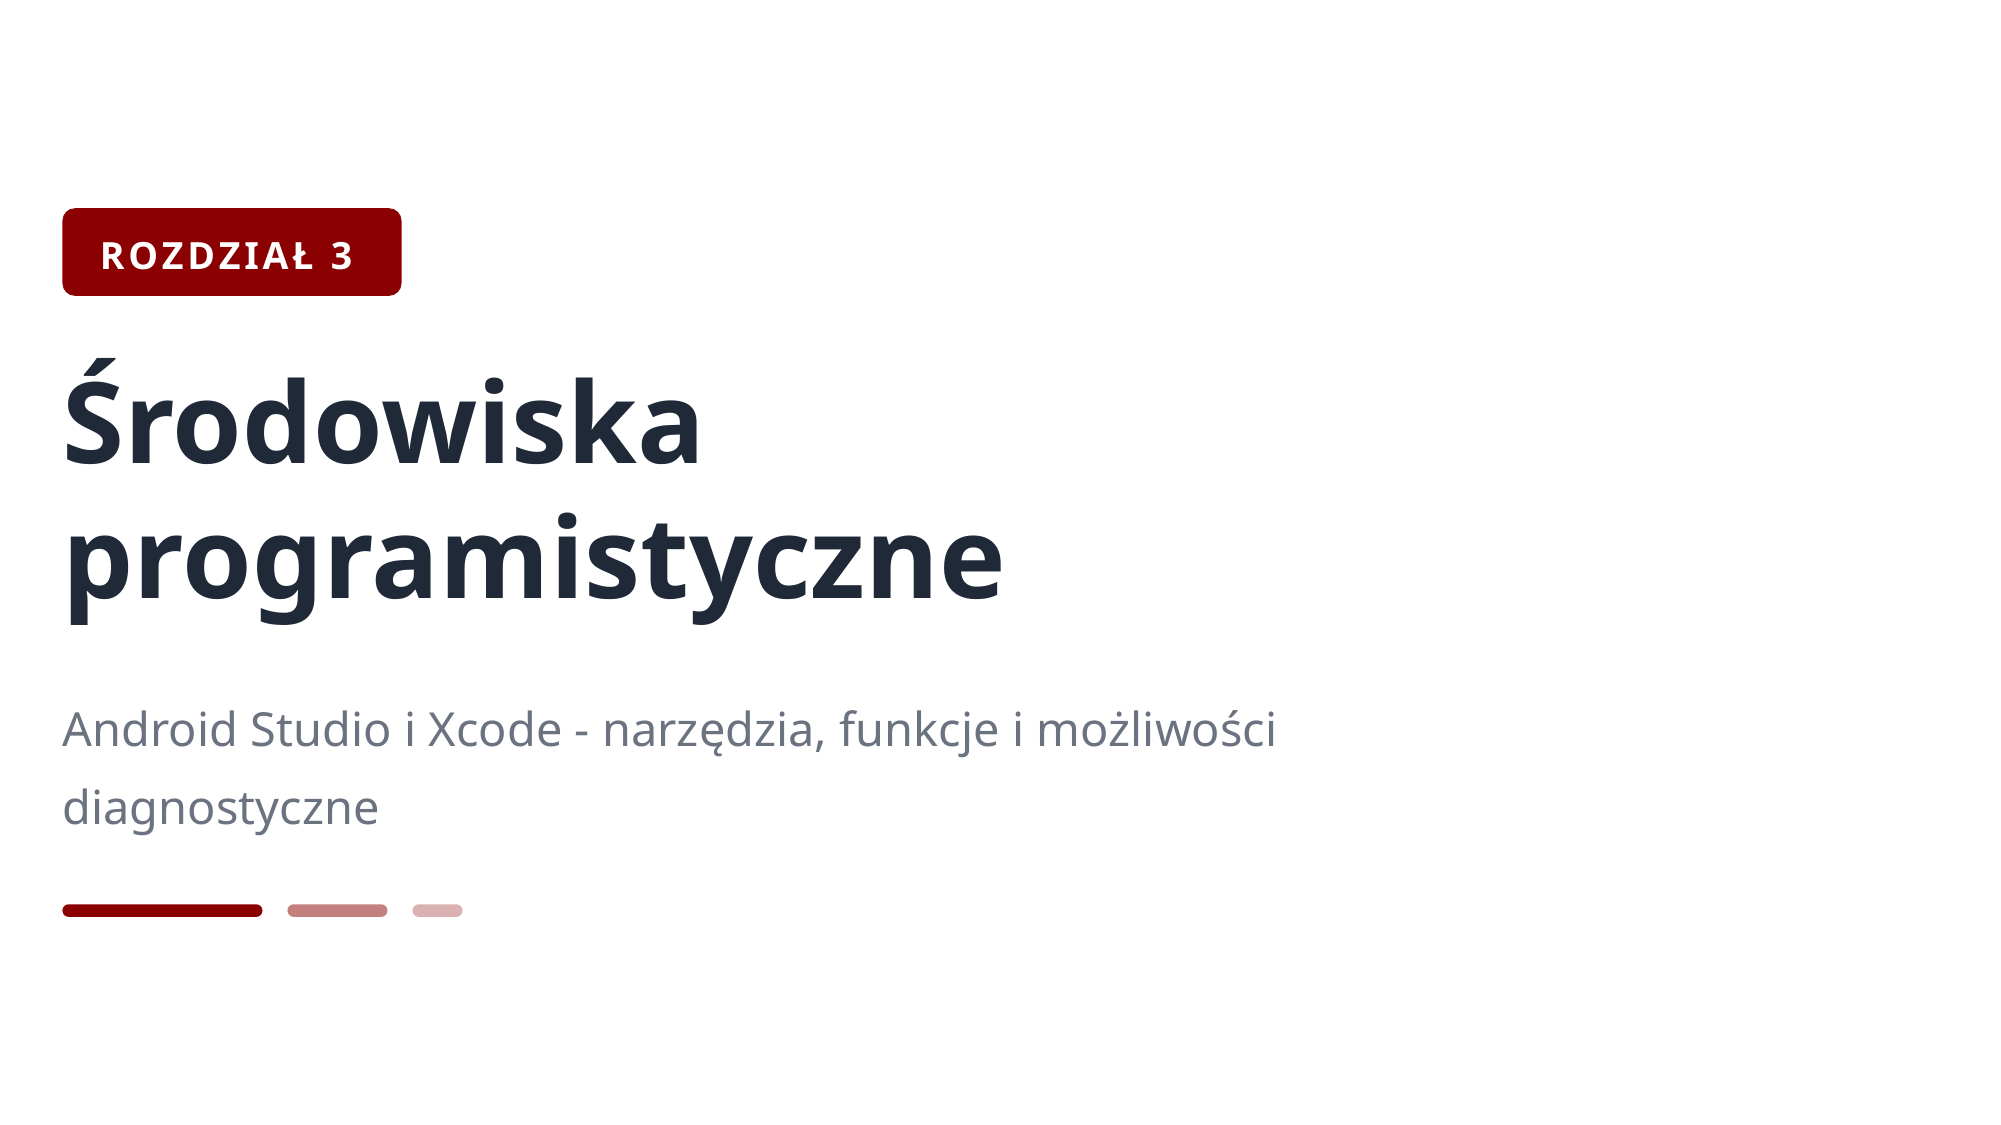

ROZDZIAŁ 3
Środowiska
programistyczne
Android Studio i Xcode - narzędzia, funkcje i możliwości diagnostyczne